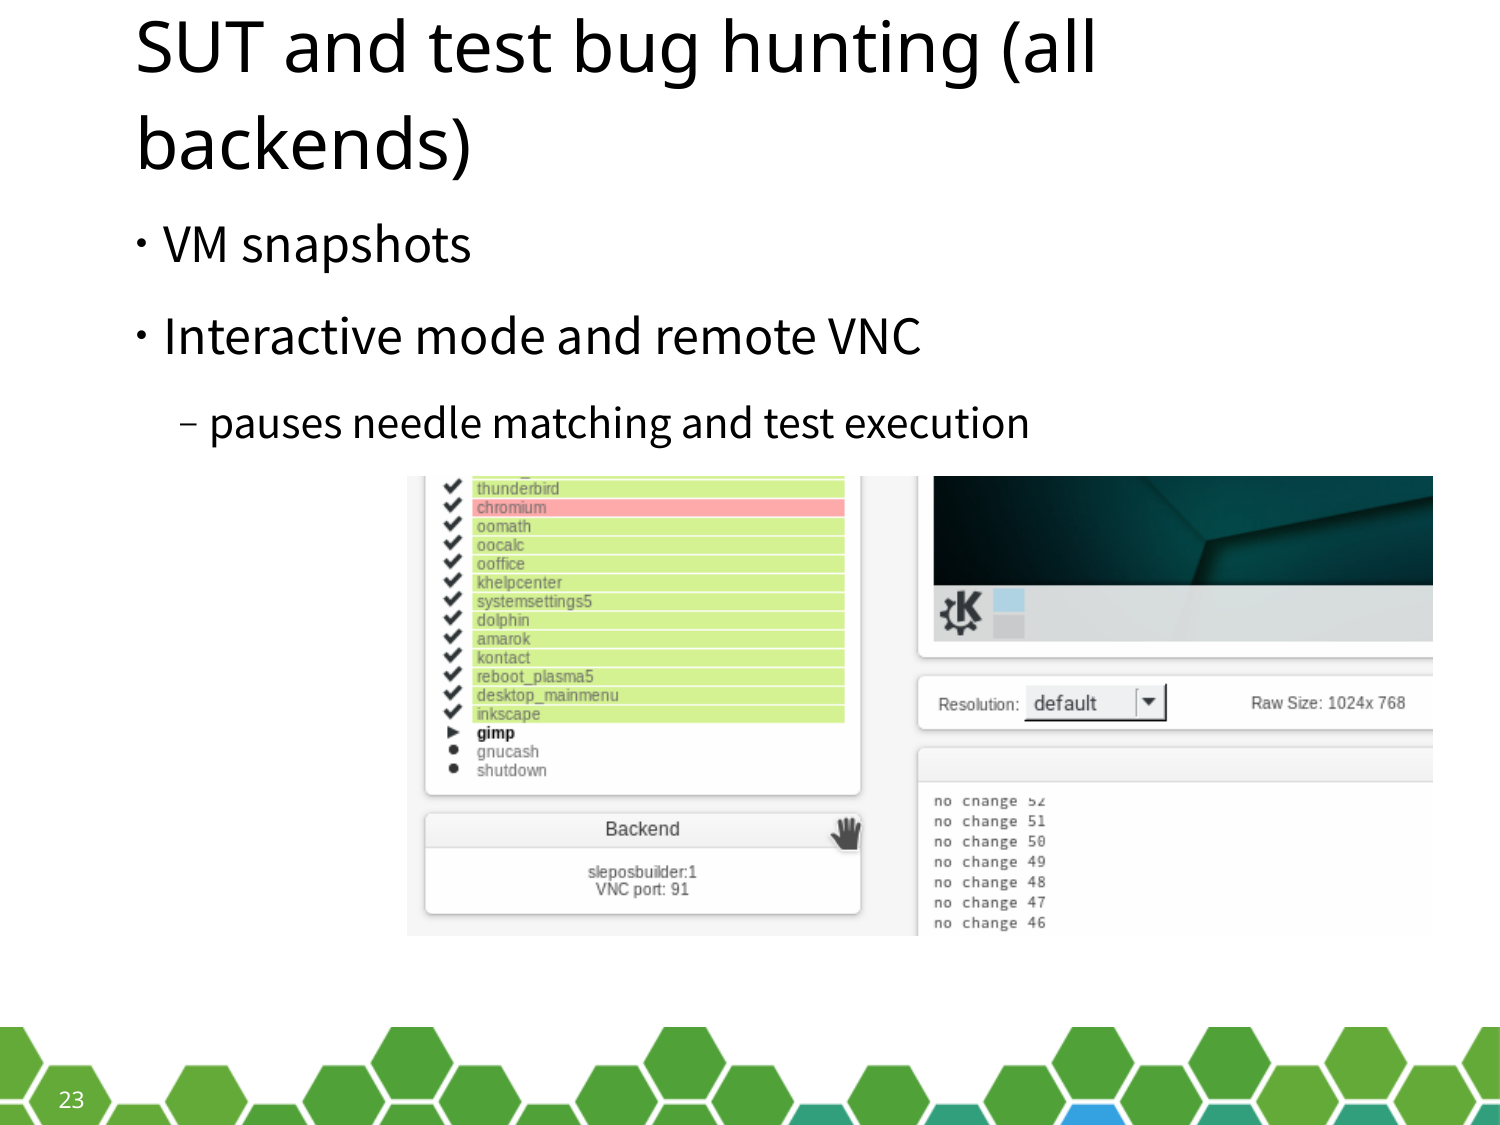

# SUT and test bug hunting (all backends)
VM snapshots
Interactive mode and remote VNC
pauses needle matching and test execution